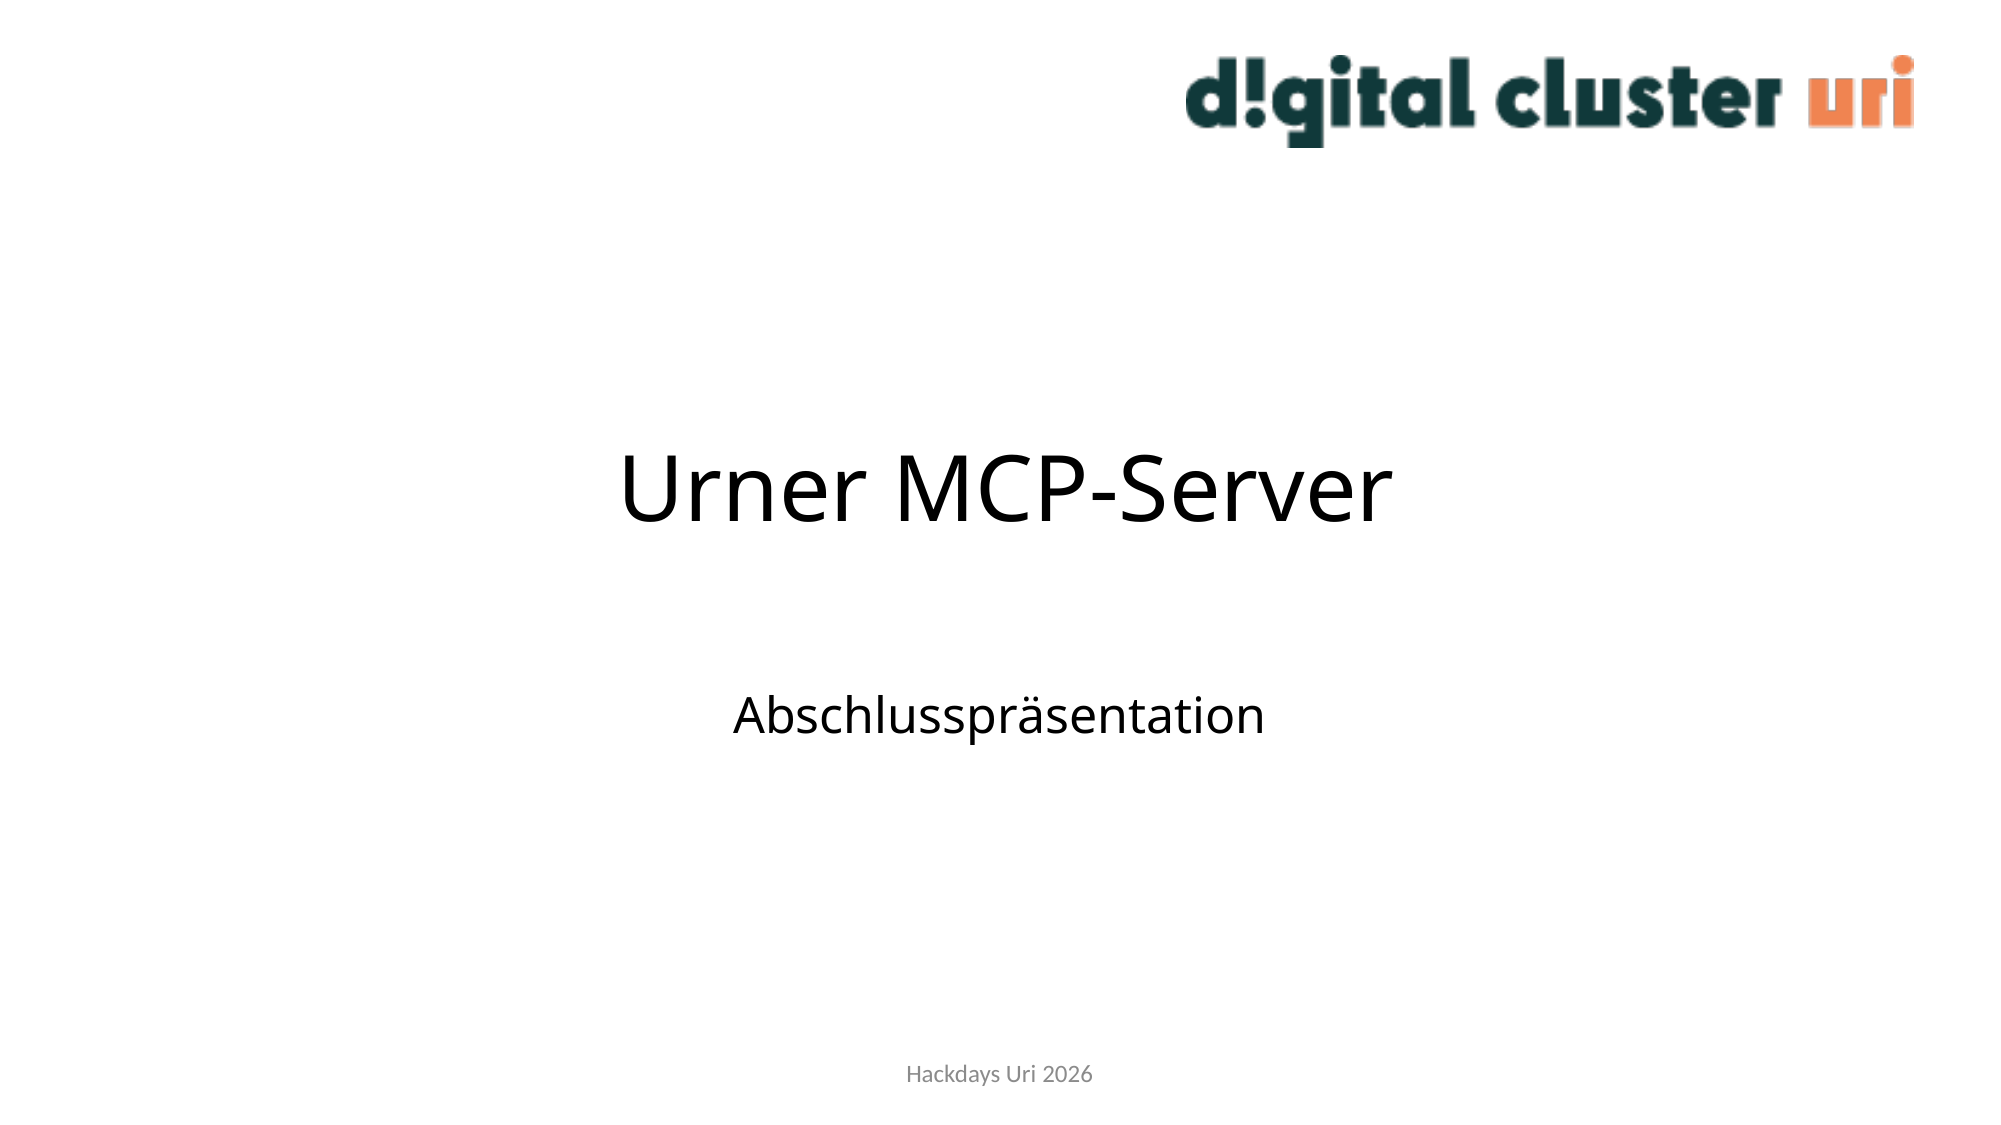

# Urner MCP-Server
Abschlusspräsentation
Hackdays Uri 2026